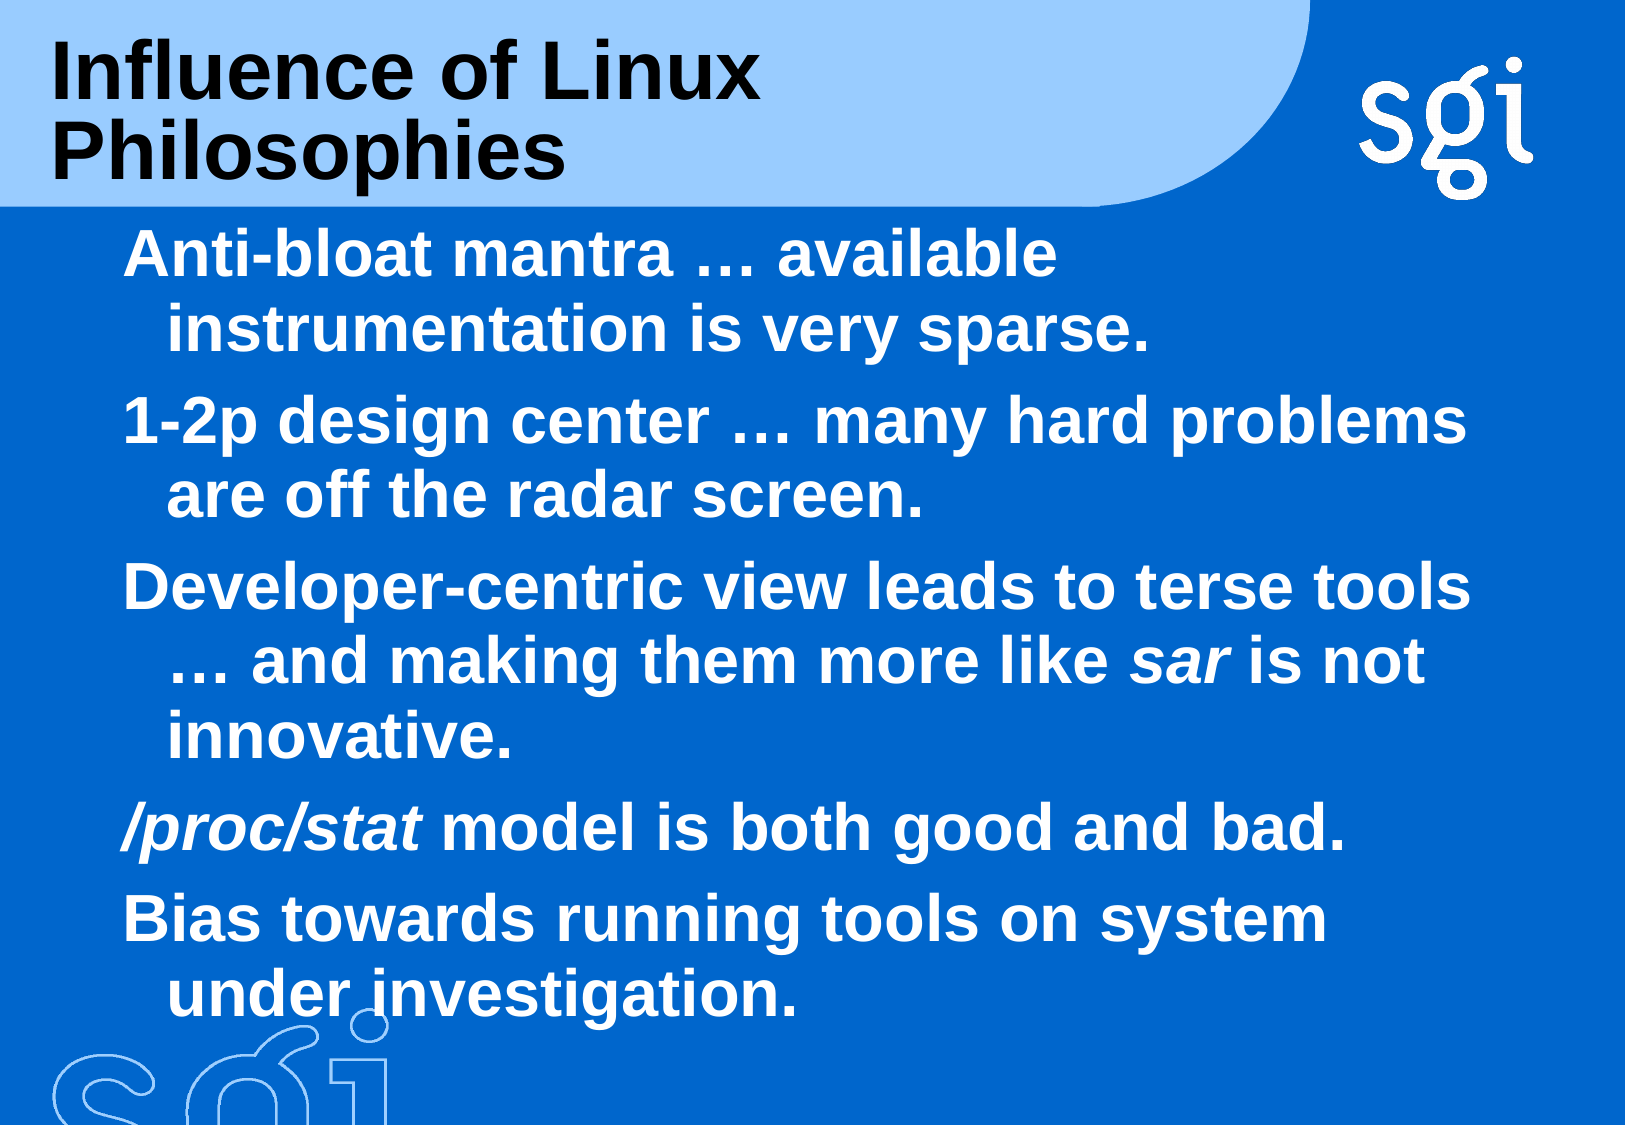

# Influence of Linux Philosophies
Anti-bloat mantra … available instrumentation is very sparse.
1-2p design center … many hard problems are off the radar screen.
Developer-centric view leads to terse tools … and making them more like sar is not innovative.
/proc/stat model is both good and bad.
Bias towards running tools on system under investigation.